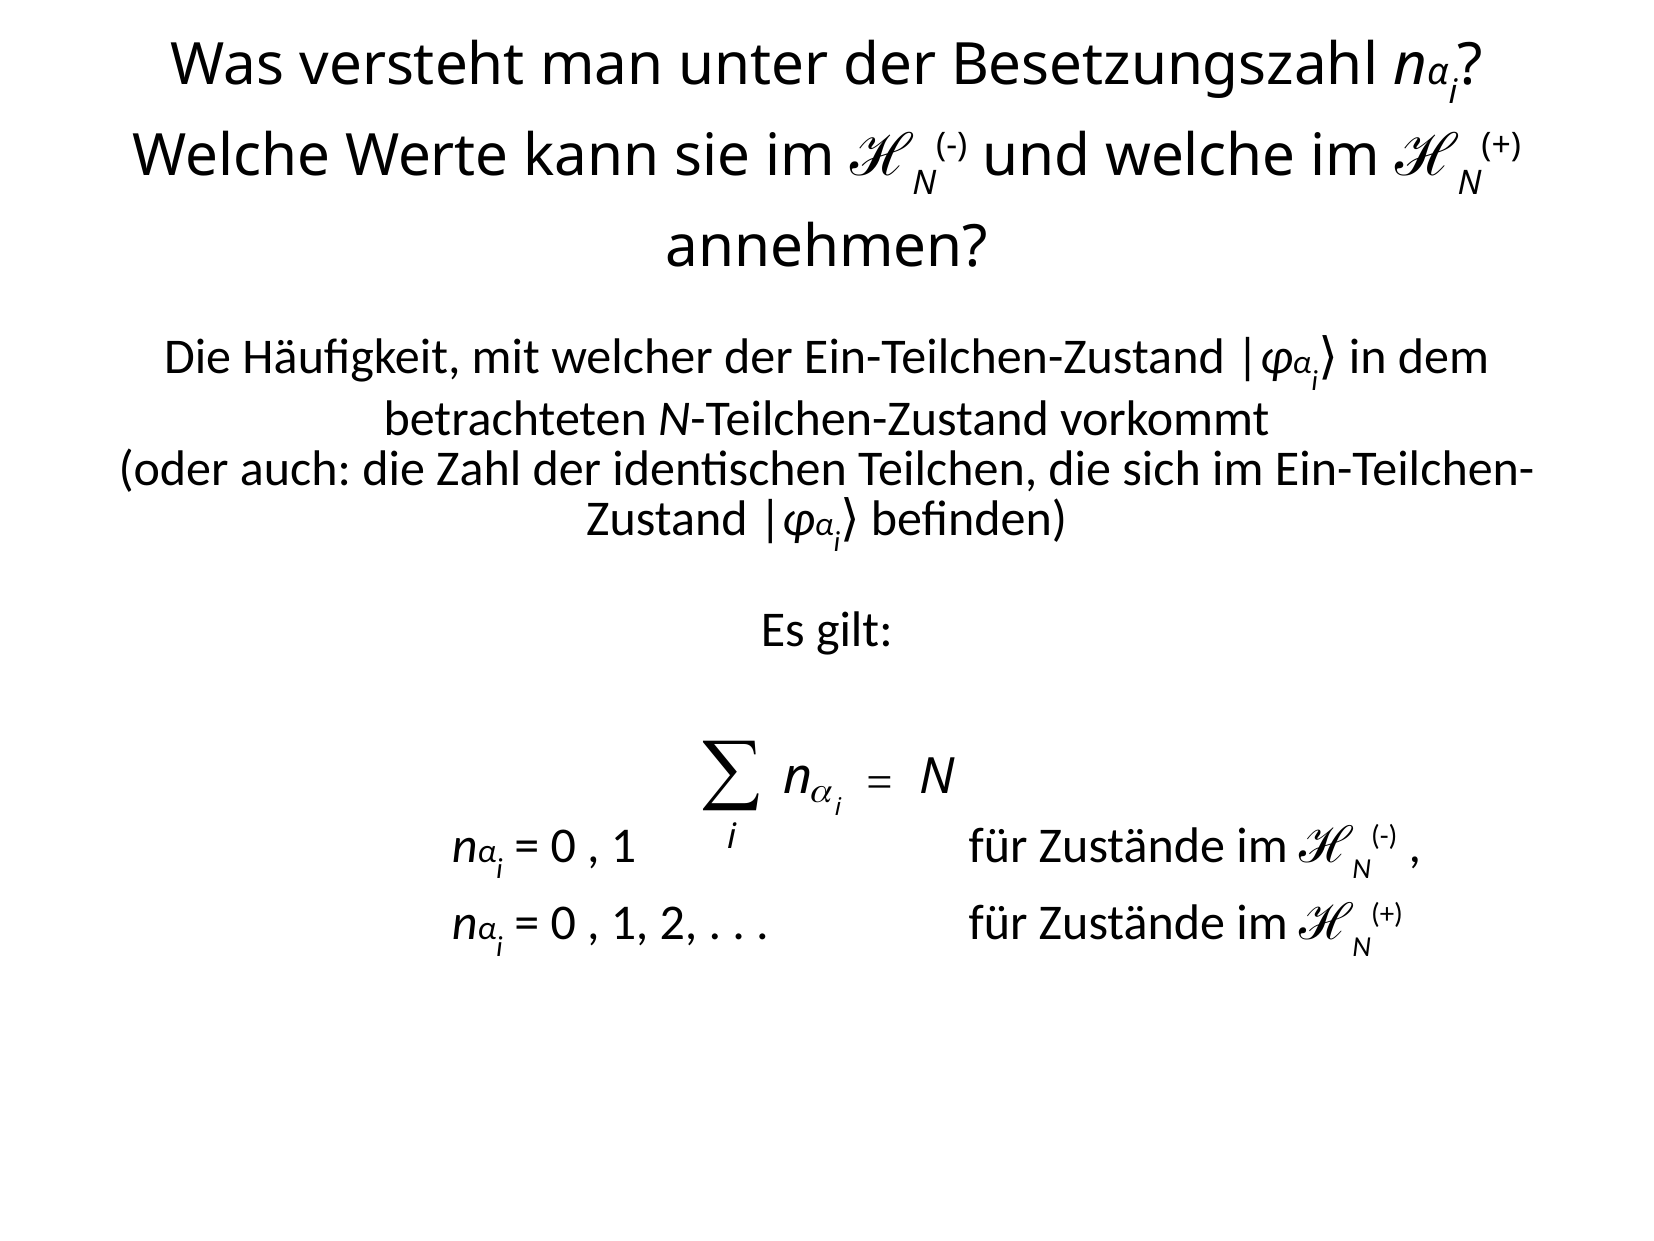

# Was versteht man unter der Besetzungszahl nαi? Welche Werte kann sie im ℋN(-) und welche im ℋN(+) annehmen?
Die Häufigkeit, mit welcher der Ein-Teilchen-Zustand |φαi⟩ in dem betrachteten N-Teilchen-Zustand vorkommt
(oder auch: die Zahl der identischen Teilchen, die sich im Ein-Teilchen-Zustand |φαi⟩ befinden)
Es gilt:
					nαi = 0 , 1					für Zustände im ℋN(-) ,
					nαi = 0 , 1, 2, . . .			für Zustände im ℋN(+)